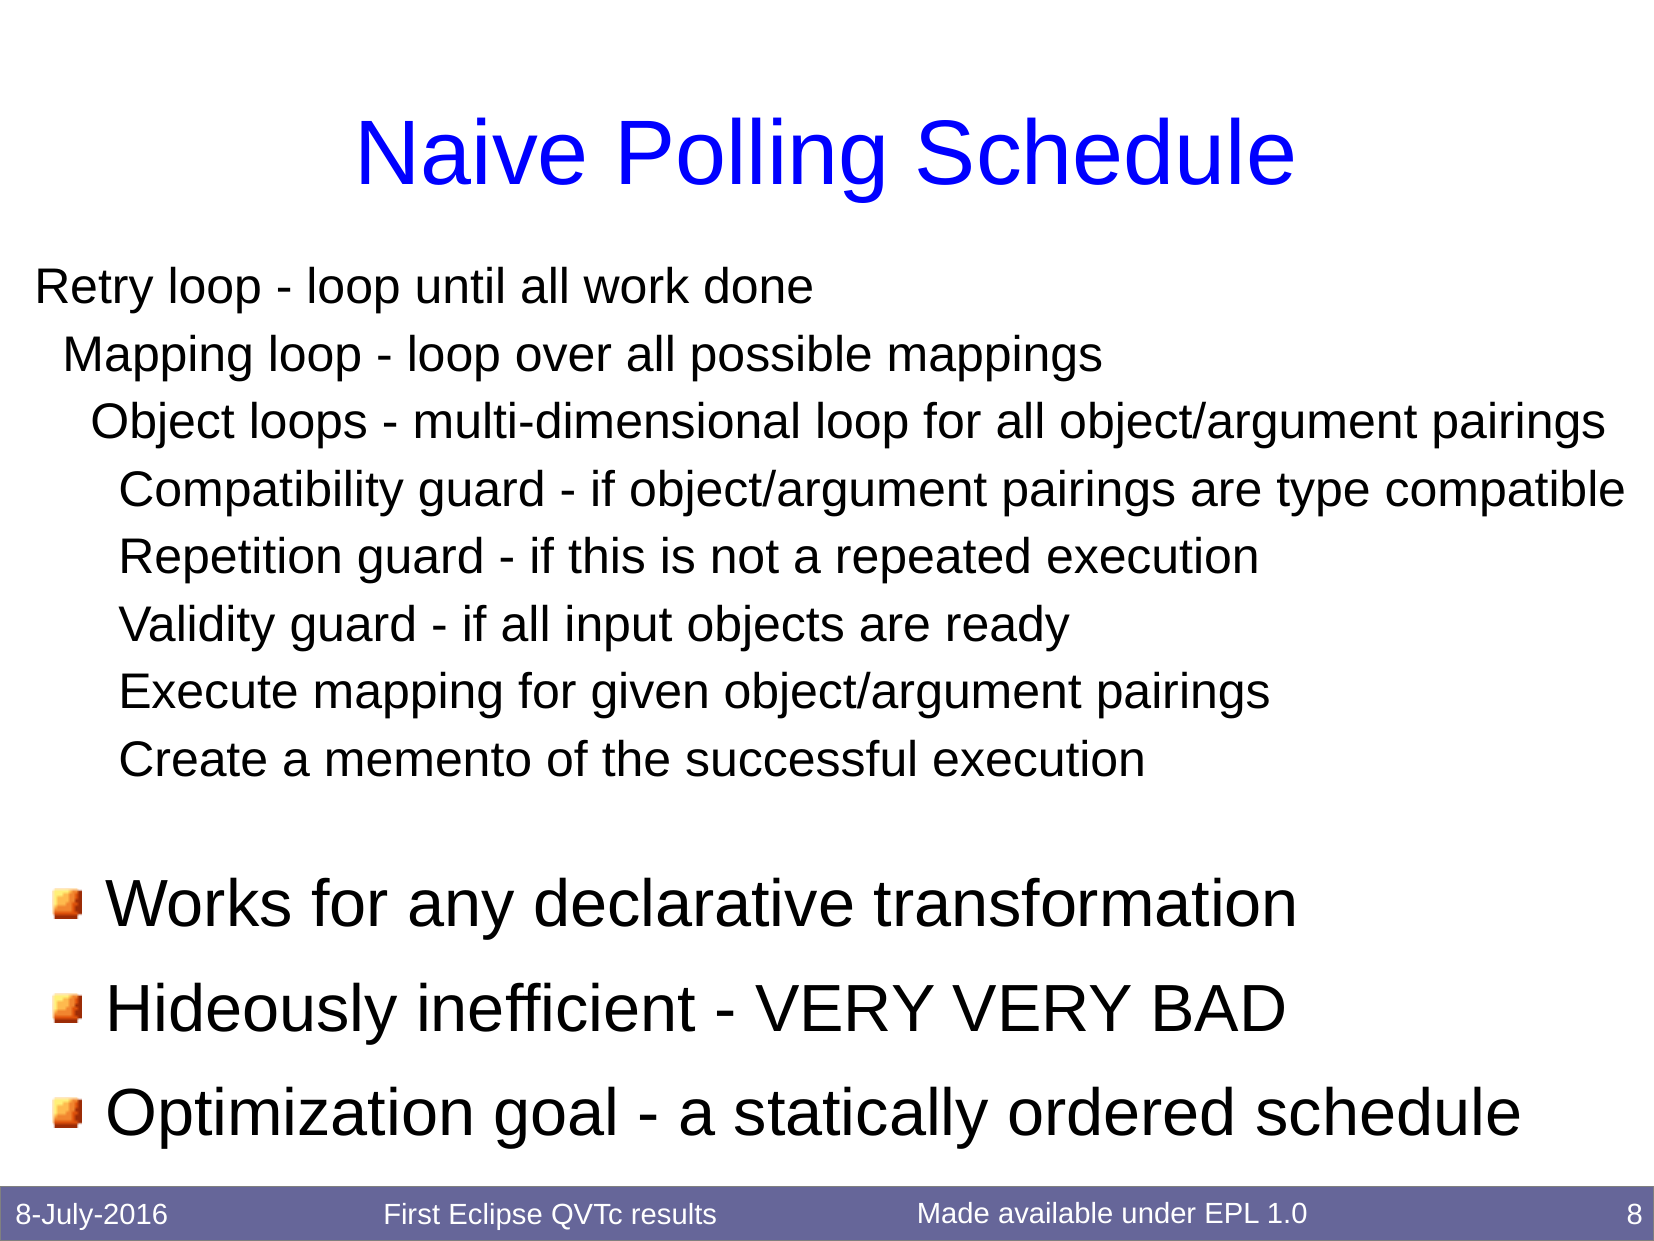

# Naive Polling Schedule
Retry loop - loop until all work done
 Mapping loop - loop over all possible mappings
 Object loops - multi-dimensional loop for all object/argument pairings
 Compatibility guard - if object/argument pairings are type compatible
 Repetition guard - if this is not a repeated execution
 Validity guard - if all input objects are ready
 Execute mapping for given object/argument pairings
 Create a memento of the successful execution
Works for any declarative transformation
Hideously inefficient - VERY VERY BAD
Optimization goal - a statically ordered schedule
8-July-2016
First Eclipse QVTc results
8